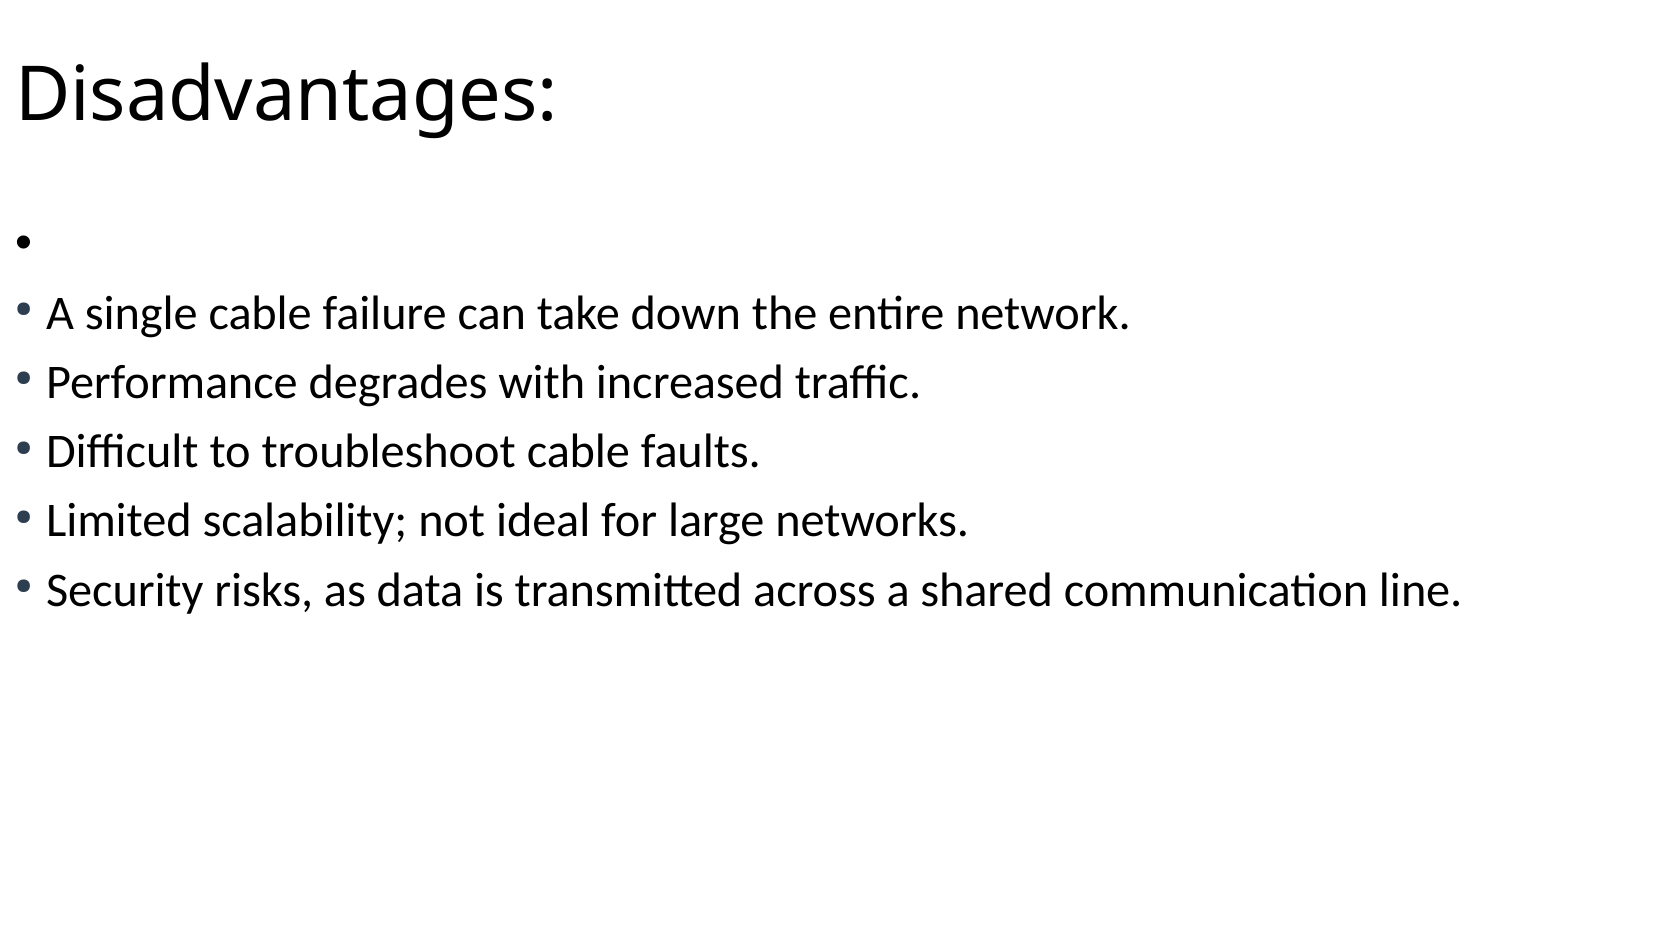

# Disadvantages:
A single cable failure can take down the entire network.
Performance degrades with increased traffic.
Difficult to troubleshoot cable faults.
Limited scalability; not ideal for large networks.
Security risks, as data is transmitted across a shared communication line.